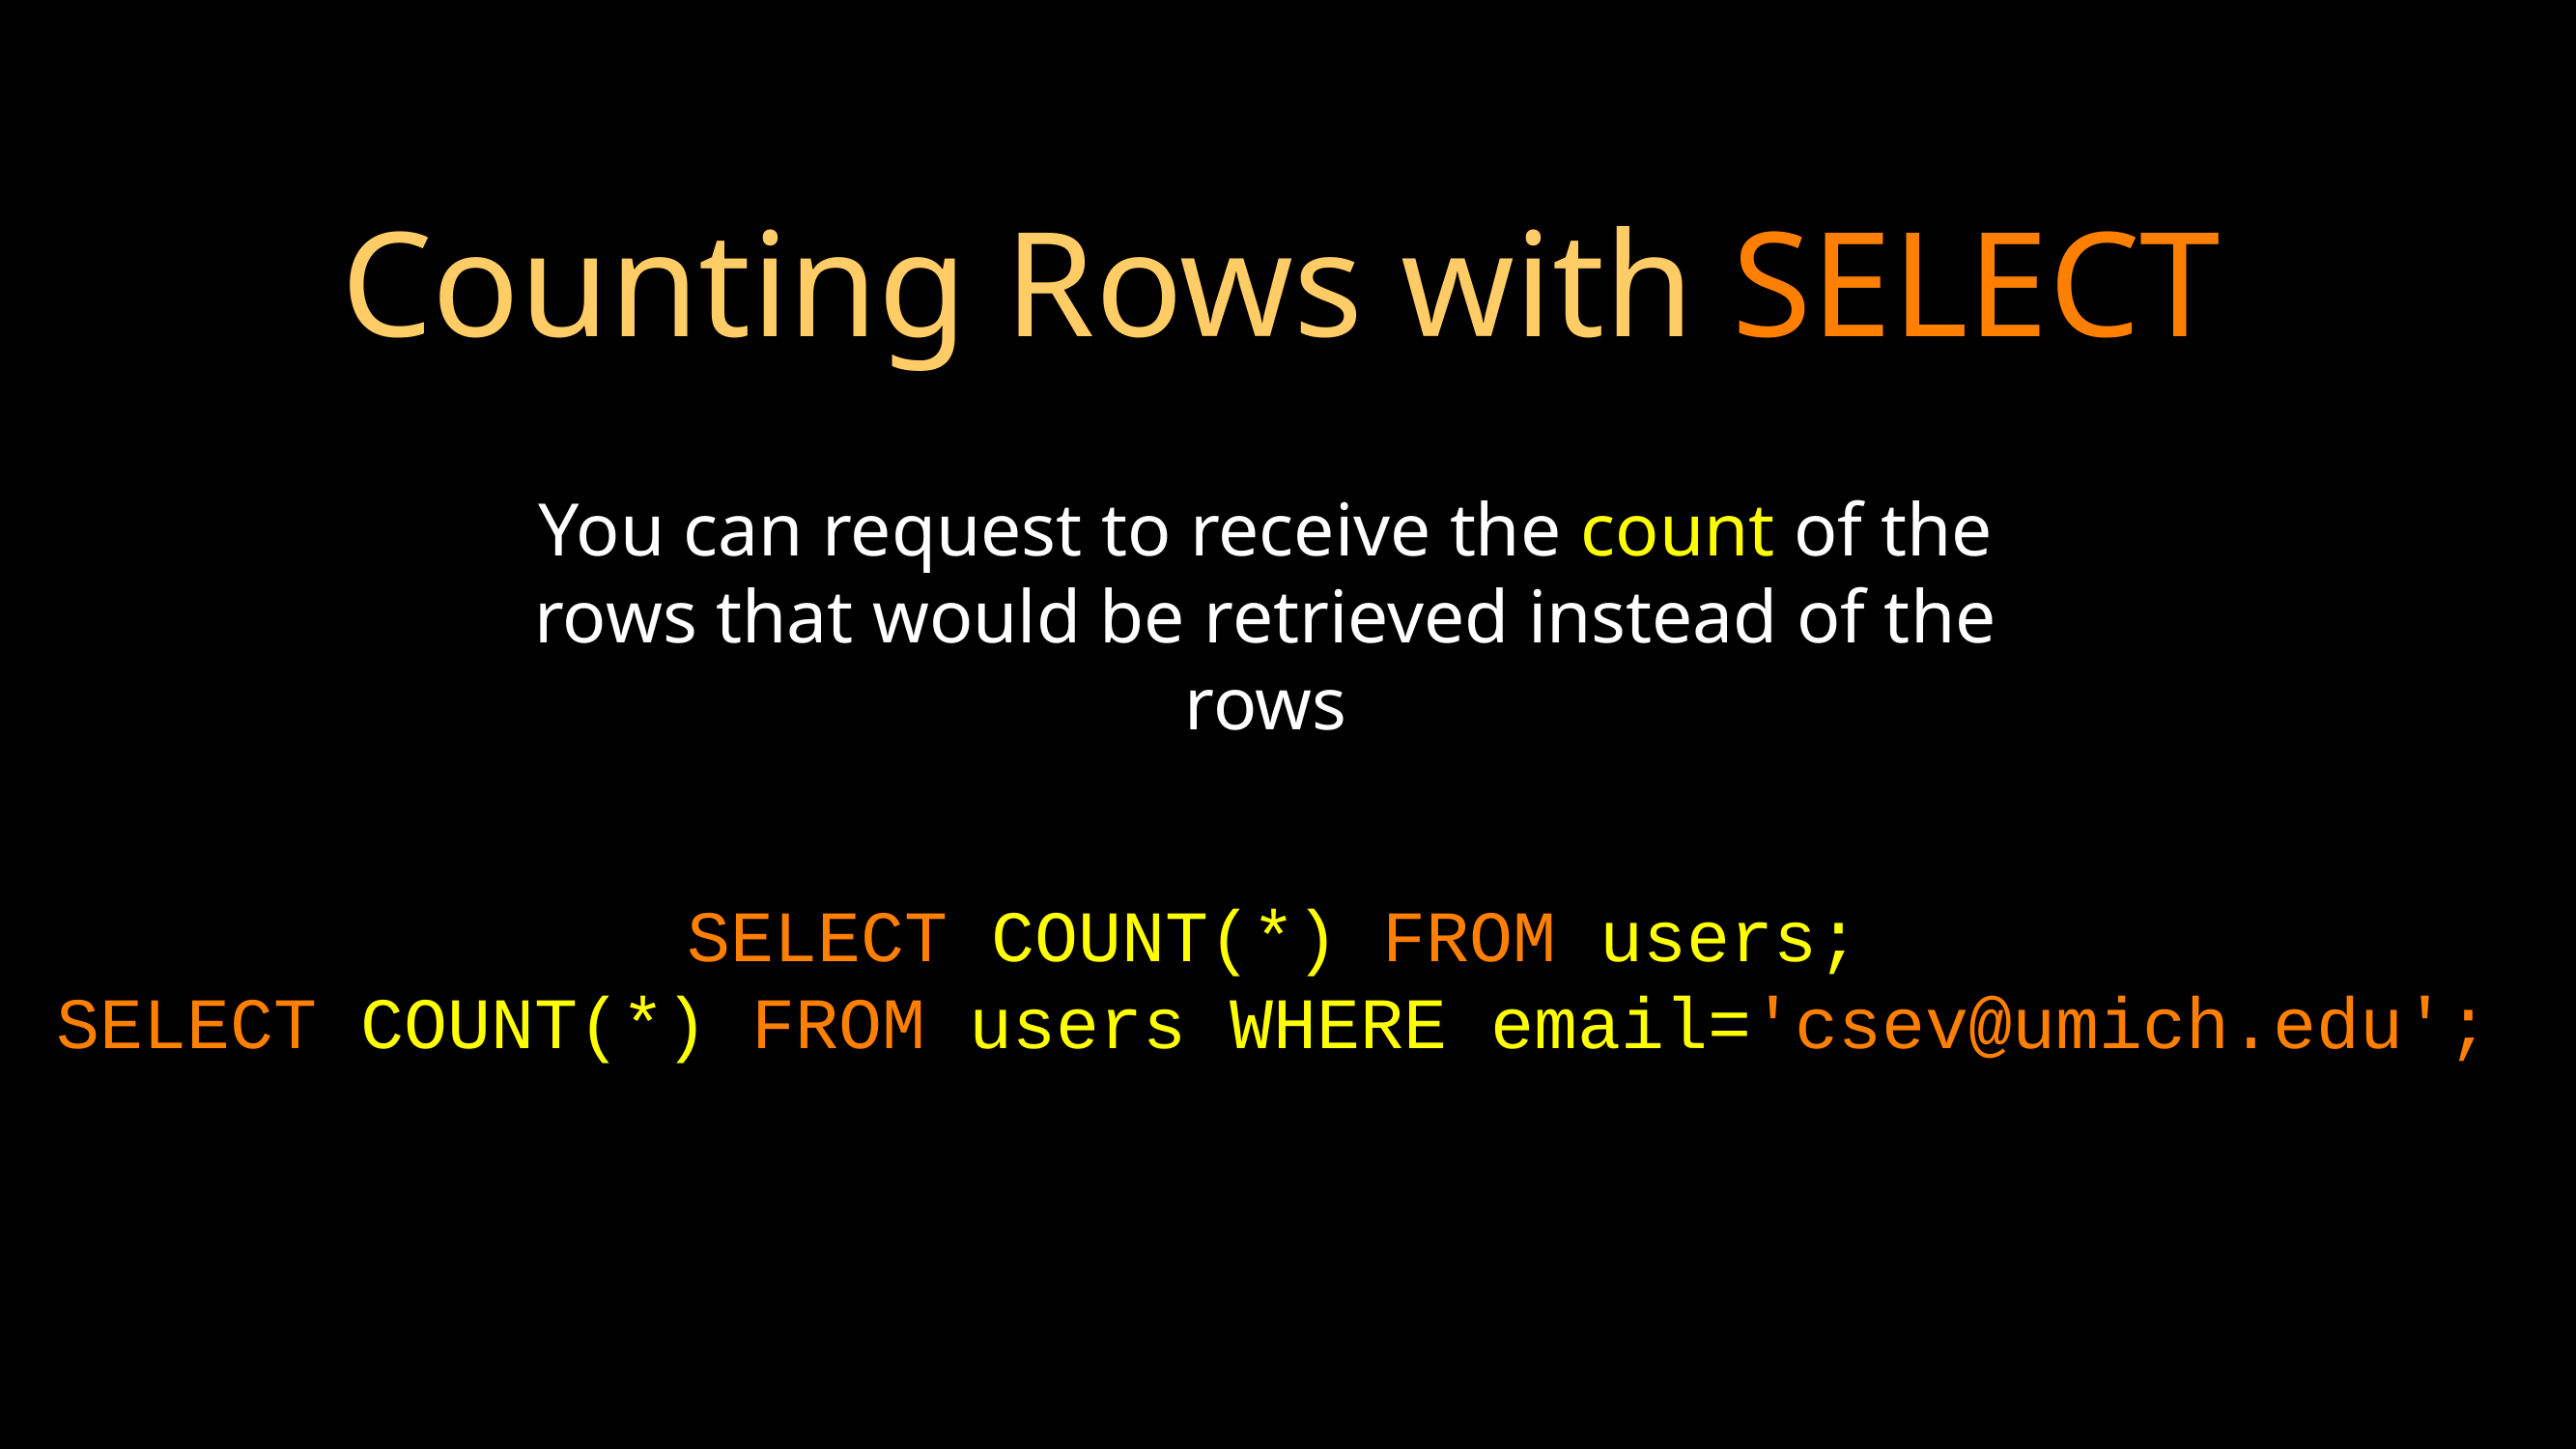

# Counting Rows with SELECT
You can request to receive the count of the rows that would be retrieved instead of the rows
SELECT COUNT(*) FROM users;
SELECT COUNT(*) FROM users WHERE email='csev@umich.edu';